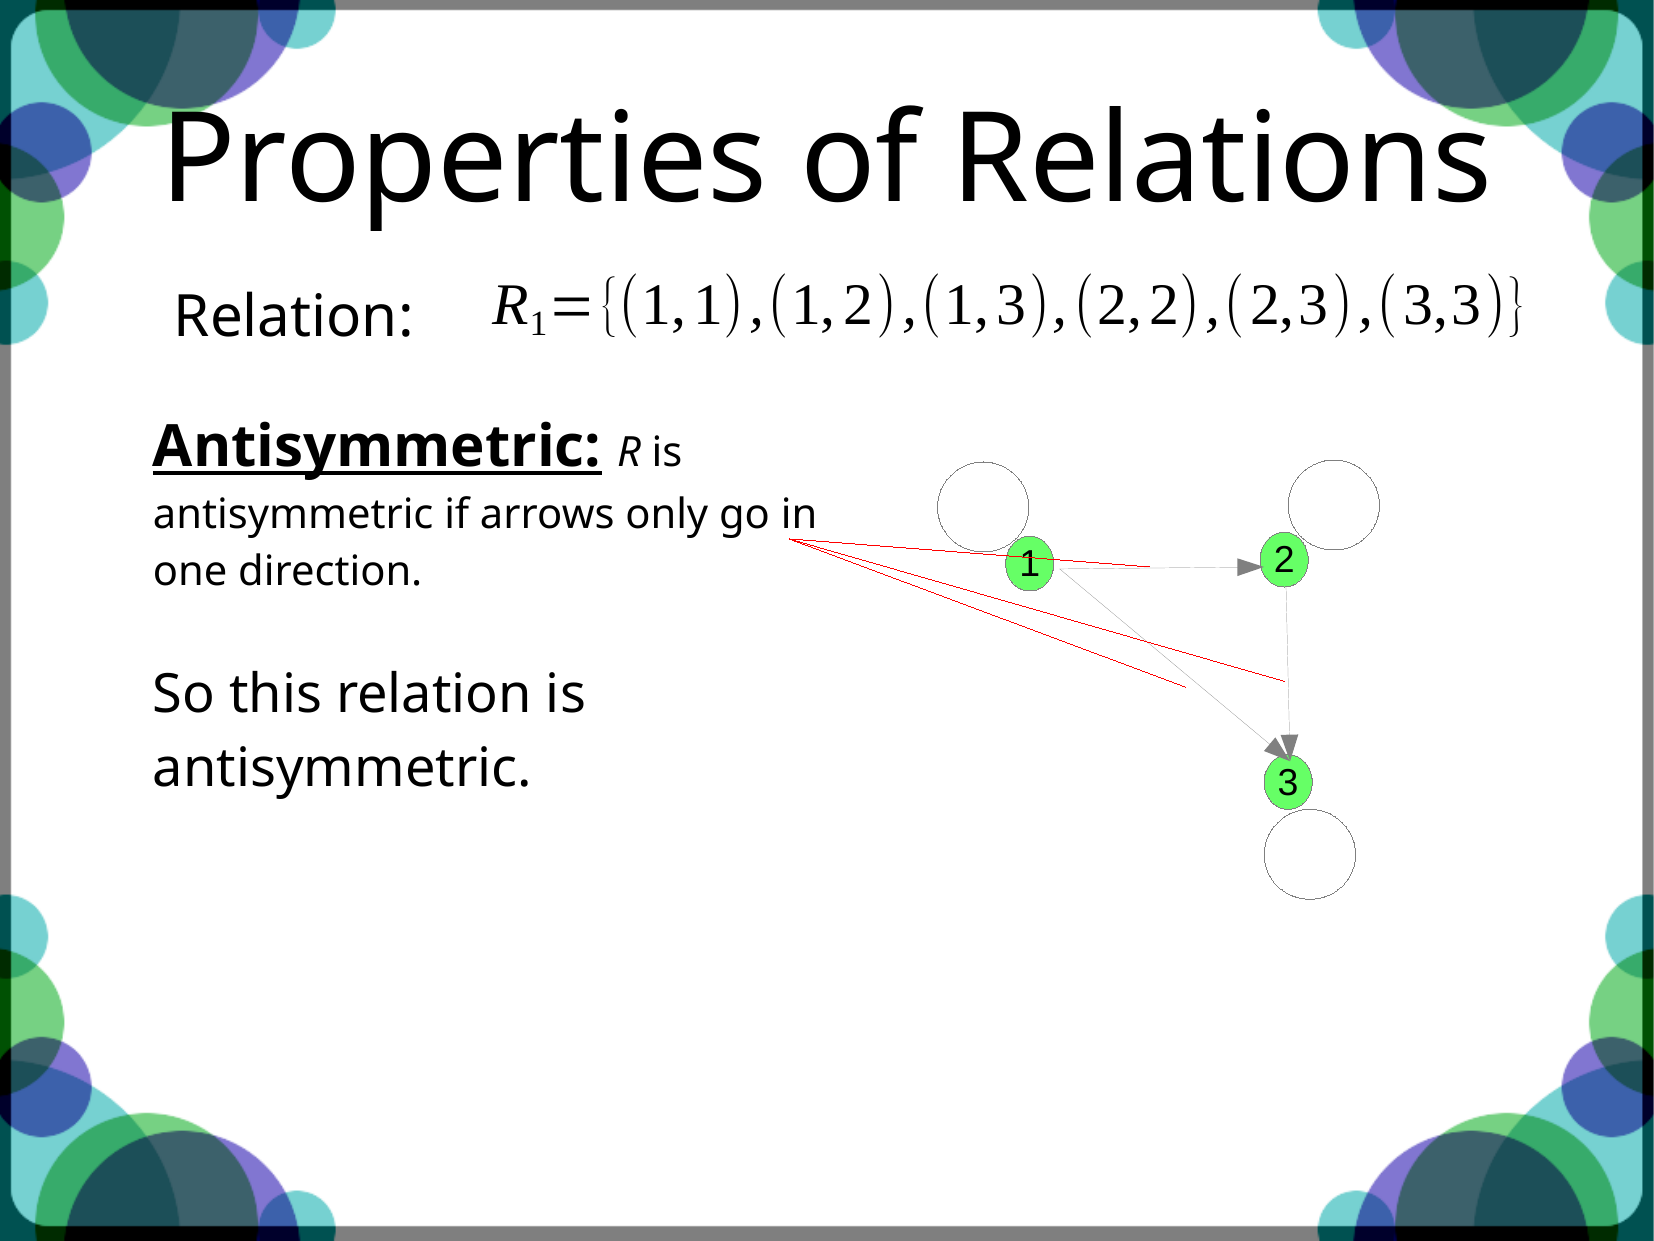

# Properties of Relations
Relation:
Antisymmetric: R is antisymmetric if arrows only go in one direction.
So this relation is antisymmetric.
2
1
3